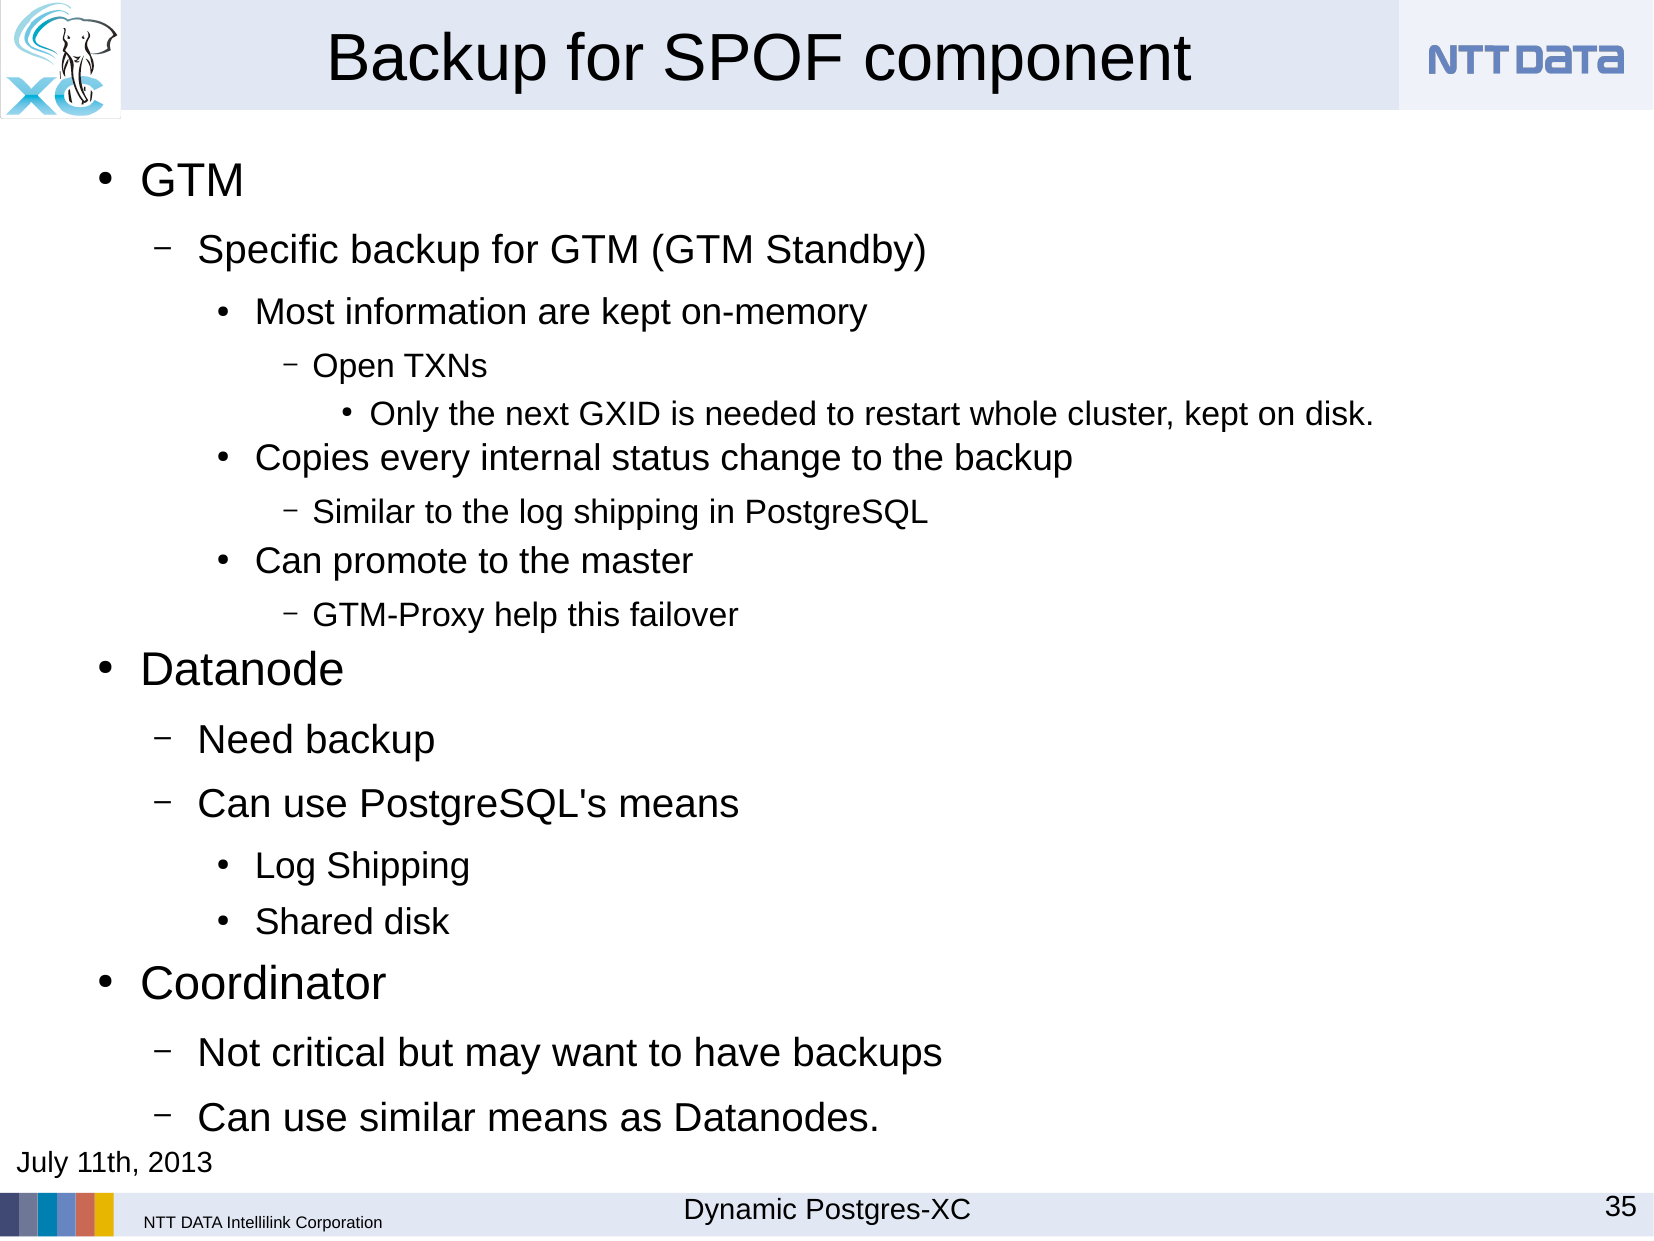

# Backup for SPOF component
GTM
Specific backup for GTM (GTM Standby)
Most information are kept on-memory
Open TXNs
Only the next GXID is needed to restart whole cluster, kept on disk.
Copies every internal status change to the backup
Similar to the log shipping in PostgreSQL
Can promote to the master
GTM-Proxy help this failover
Datanode
Need backup
Can use PostgreSQL's means
Log Shipping
Shared disk
Coordinator
Not critical but may want to have backups
Can use similar means as Datanodes.
July 11th, 2013
35
Dynamic Postgres-XC